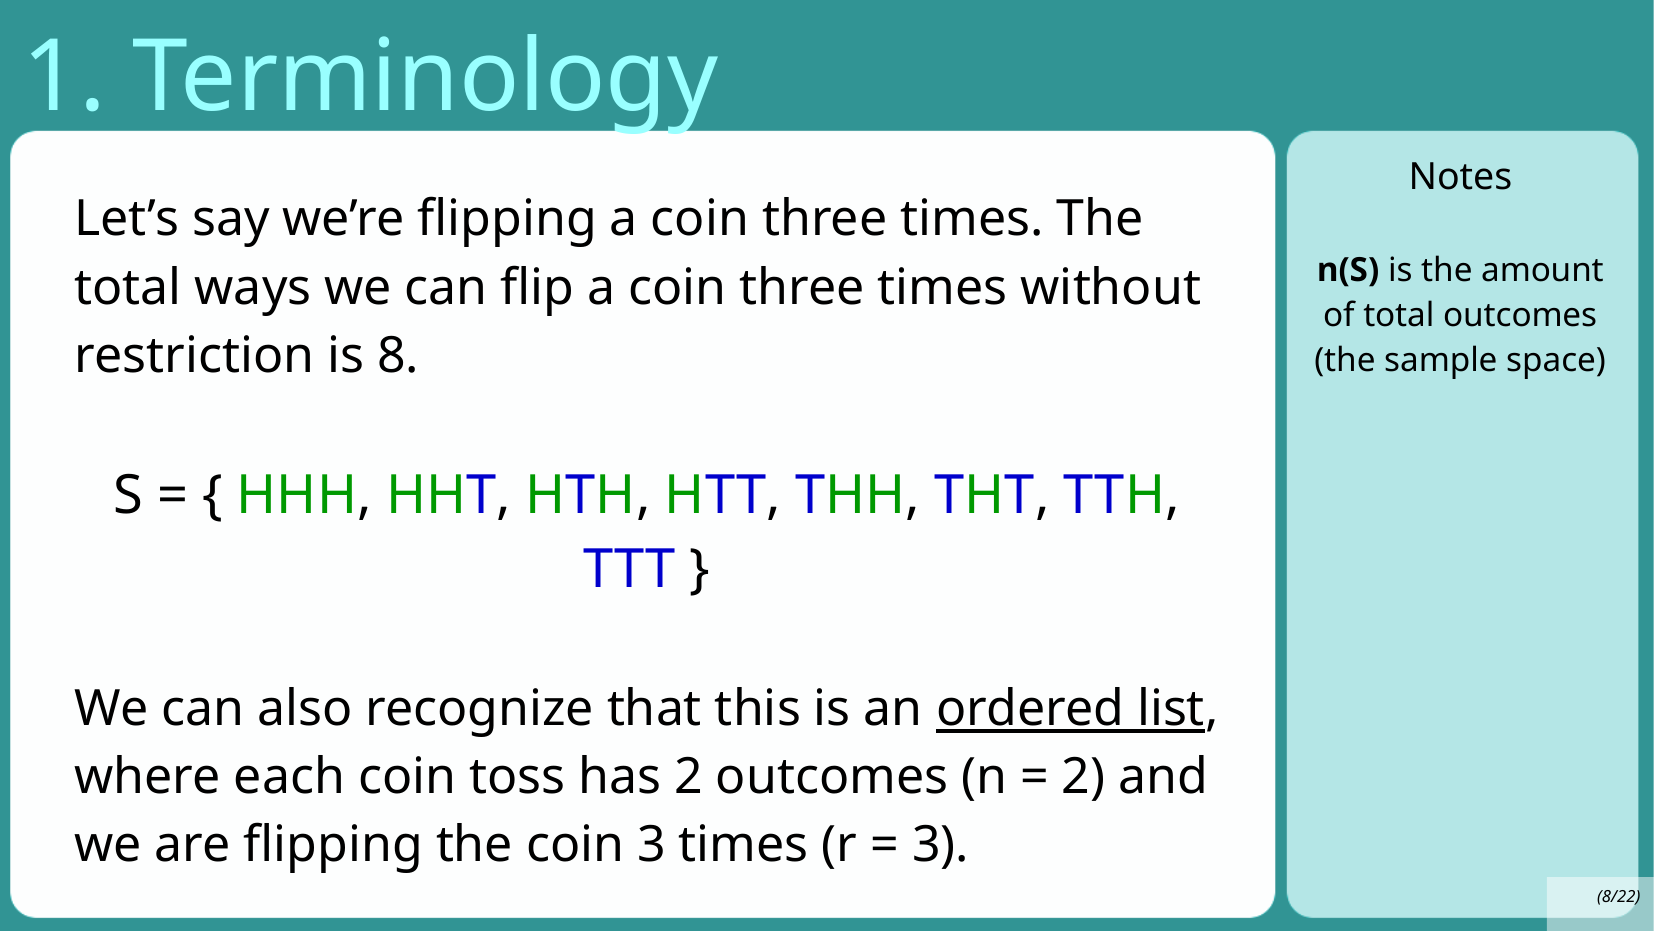

# 1. Terminology
Notes
n(S) is the amount
of total outcomes
(the sample space)
Let’s say we’re flipping a coin three times. The total ways we can flip a coin three times without restriction is 8.
S = { HHH, HHT, HTH, HTT, THH, THT, TTH, TTT }
We can also recognize that this is an ordered list, where each coin toss has 2 outcomes (n = 2) and we are flipping the coin 3 times (r = 3).
n(S) = 23 = 8